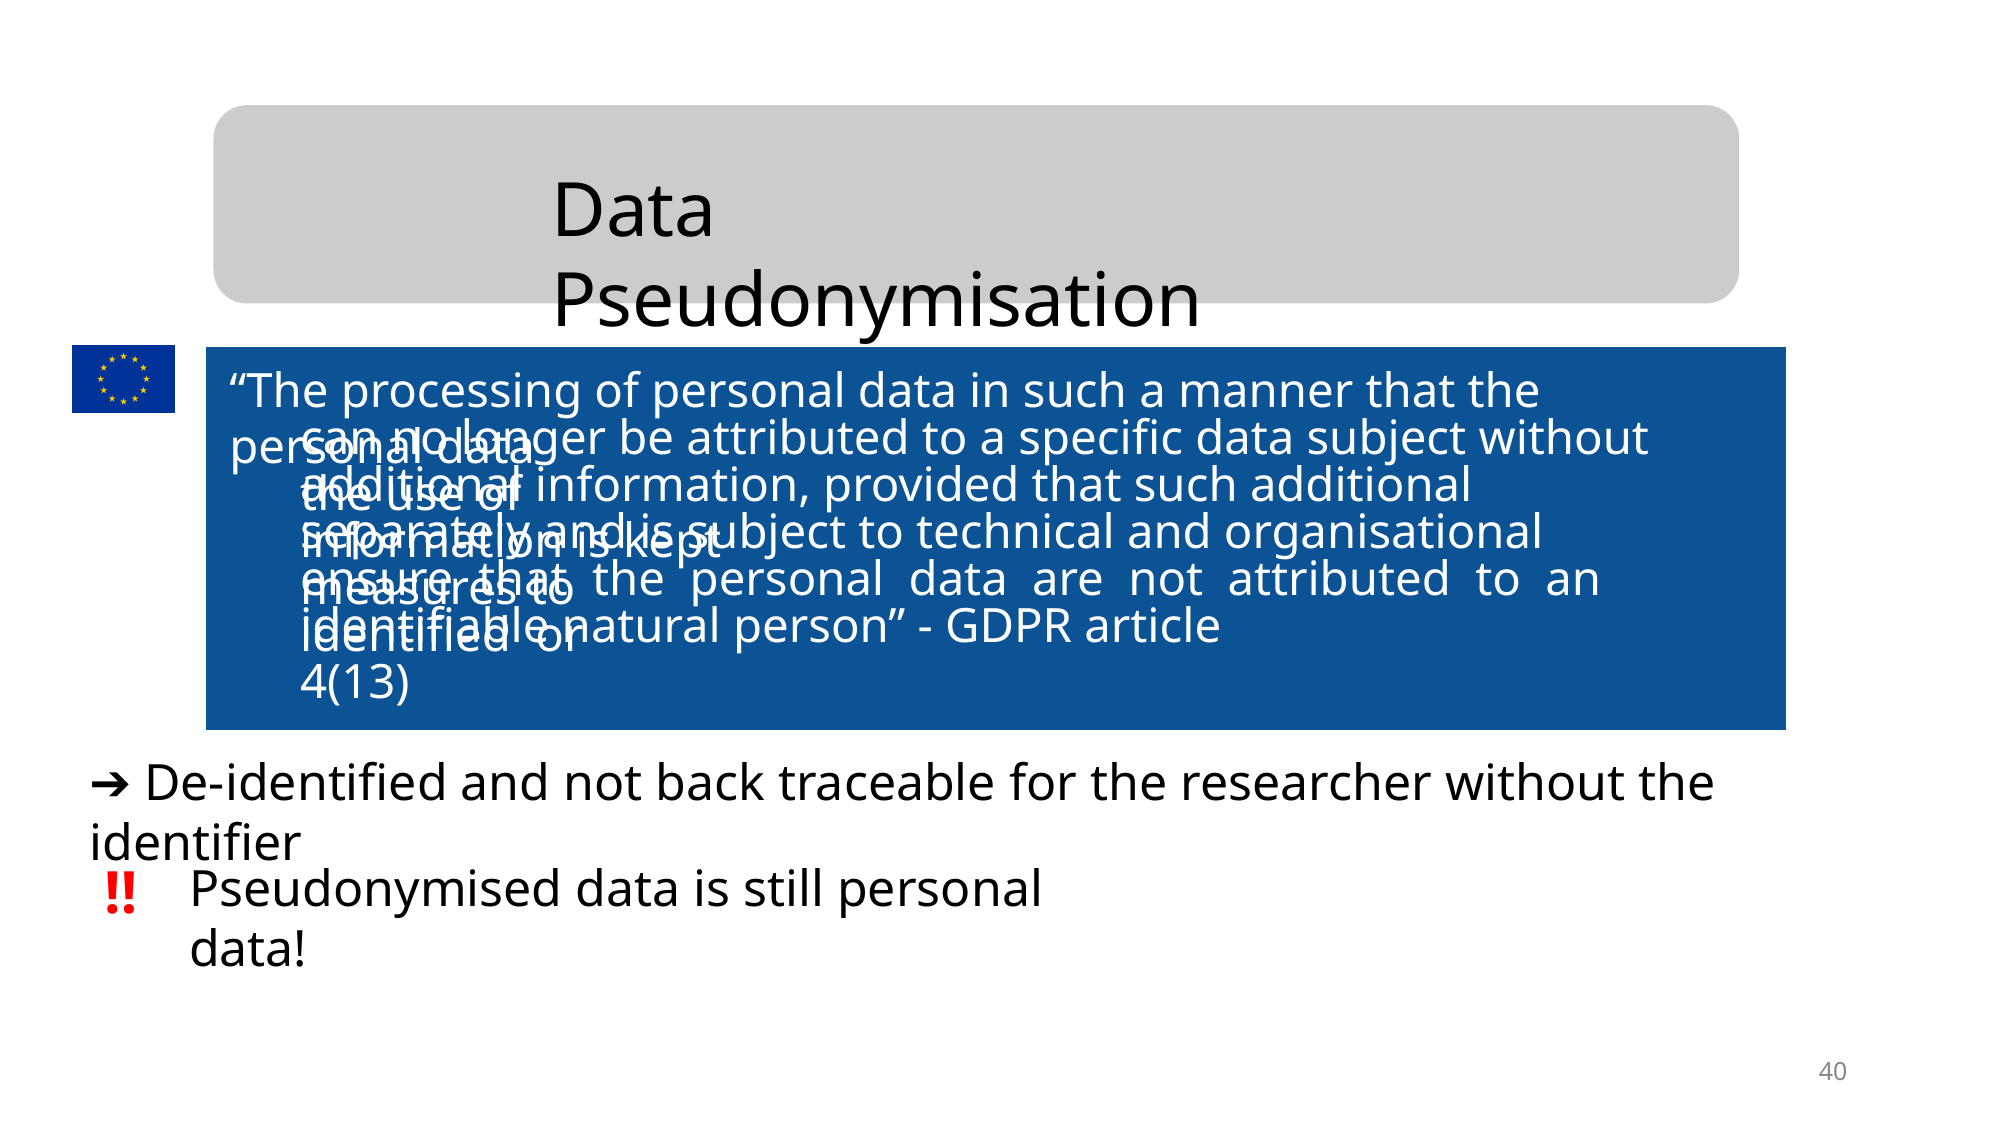

Data Pseudonymisation
“The processing of personal data in such a manner that the personal data
can no longer be attributed to a specific data subject without the use of
additional information, provided that such additional information is kept
separately and is subject to technical and organisational measures to
ensure that the personal data are not attributed to an identified or
identifiable natural person” - GDPR article 4(13)
➔ De-identified and not back traceable for the researcher without the identifier
‼
Pseudonymised data is still personal data!